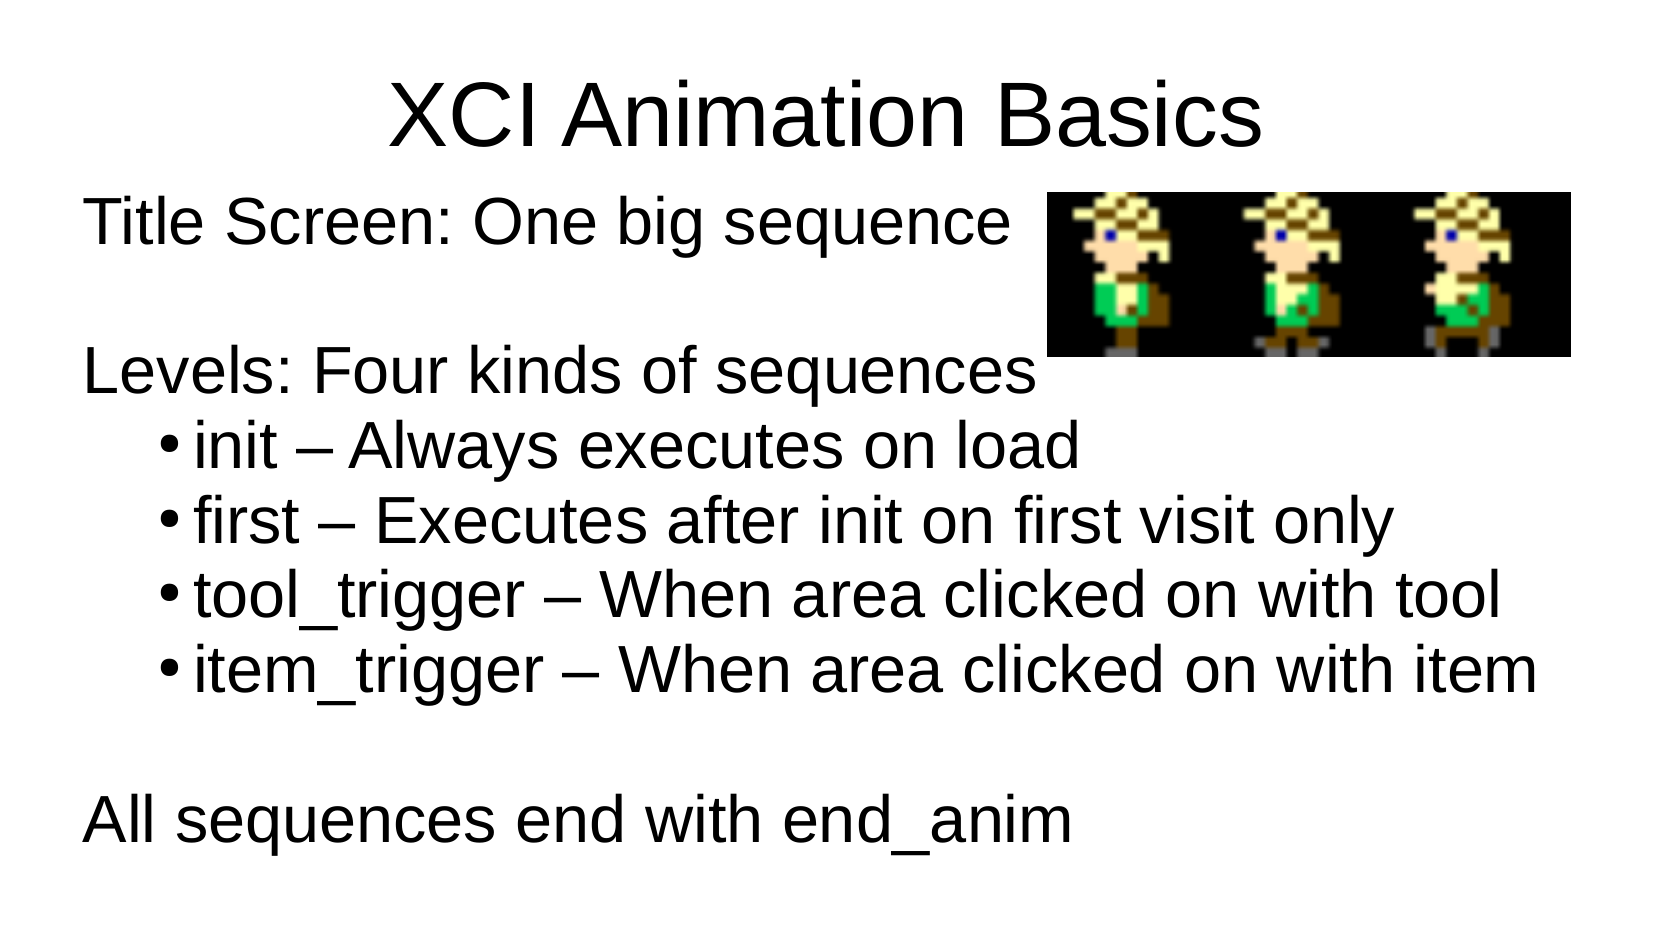

# XCI Animation Basics
Title Screen: One big sequence
Levels: Four kinds of sequences
init – Always executes on load
first – Executes after init on first visit only
tool_trigger – When area clicked on with tool
item_trigger – When area clicked on with item
All sequences end with end_anim